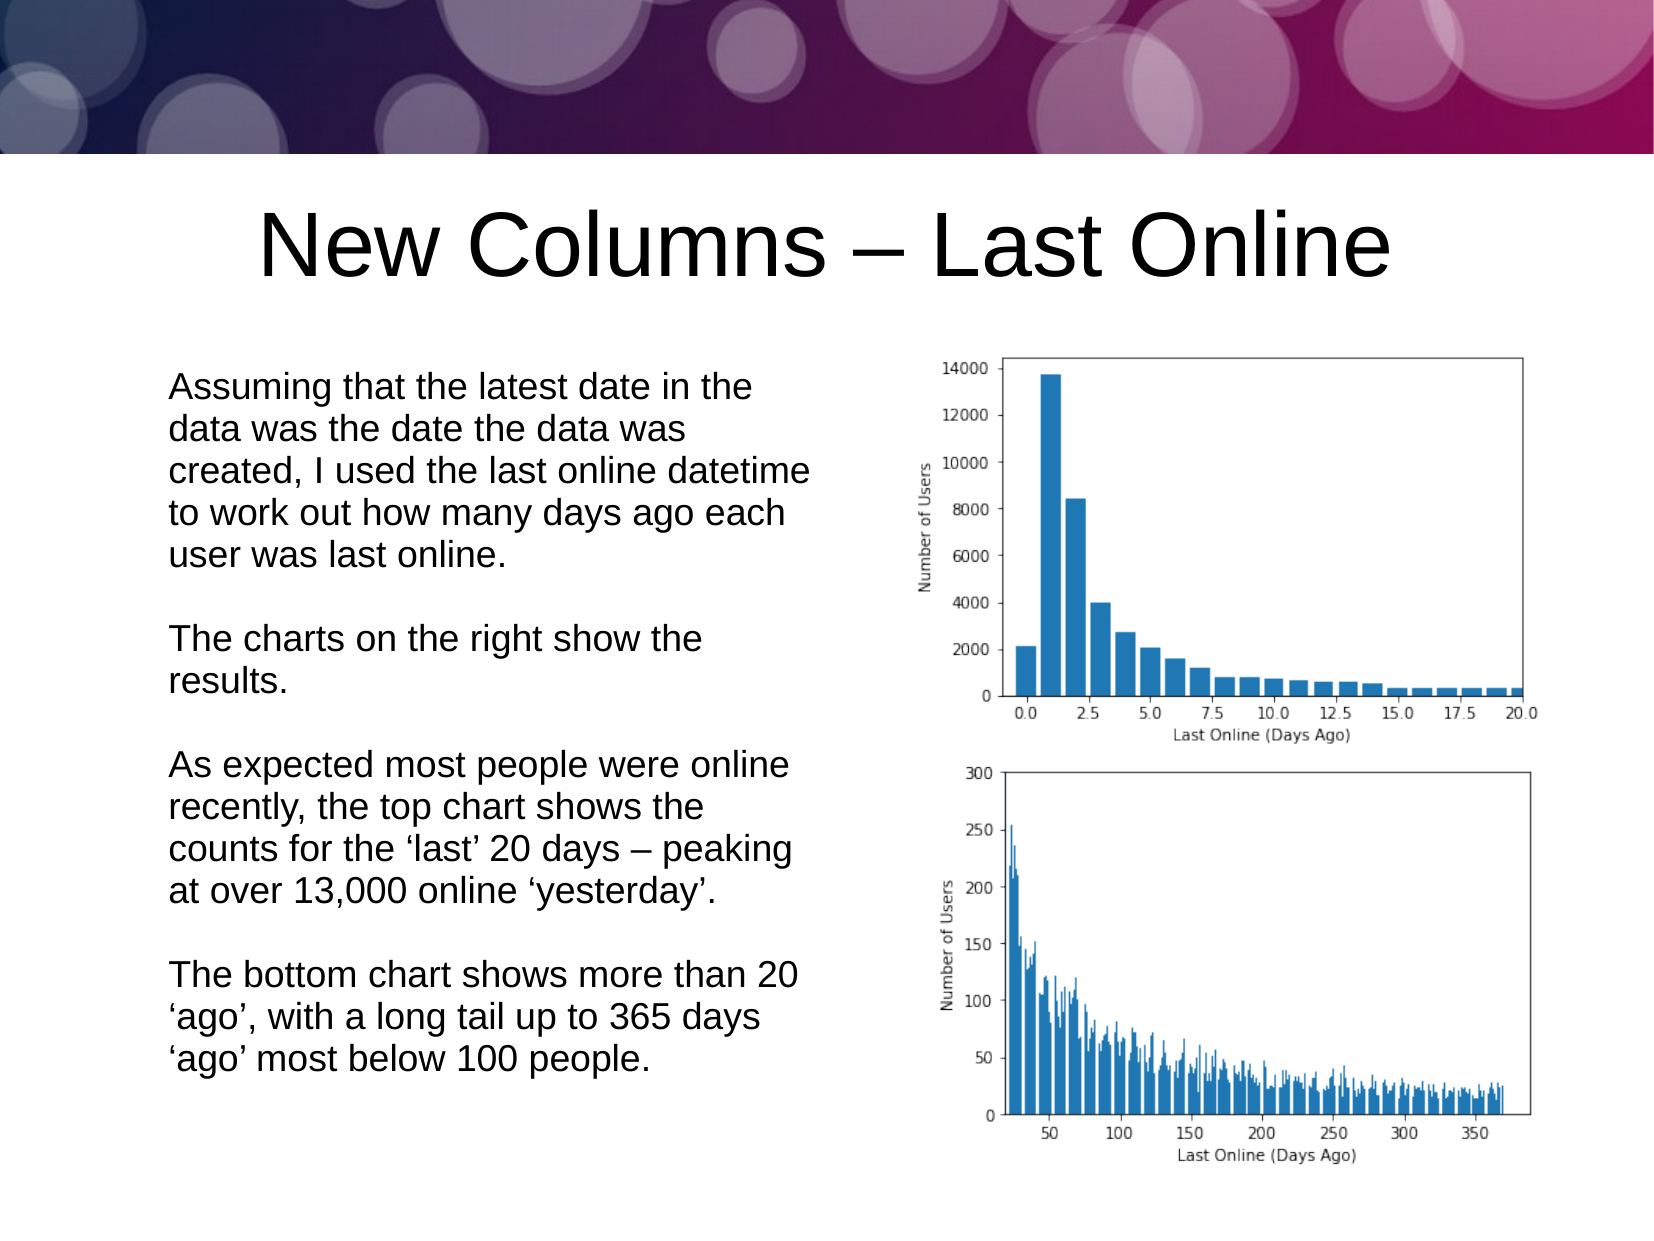

# New Columns – Last Online
Assuming that the latest date in the data was the date the data was created, I used the last online datetime to work out how many days ago each user was last online.
The charts on the right show the results.
As expected most people were online recently, the top chart shows the counts for the ‘last’ 20 days – peaking at over 13,000 online ‘yesterday’.
The bottom chart shows more than 20 ‘ago’, with a long tail up to 365 days ‘ago’ most below 100 people.